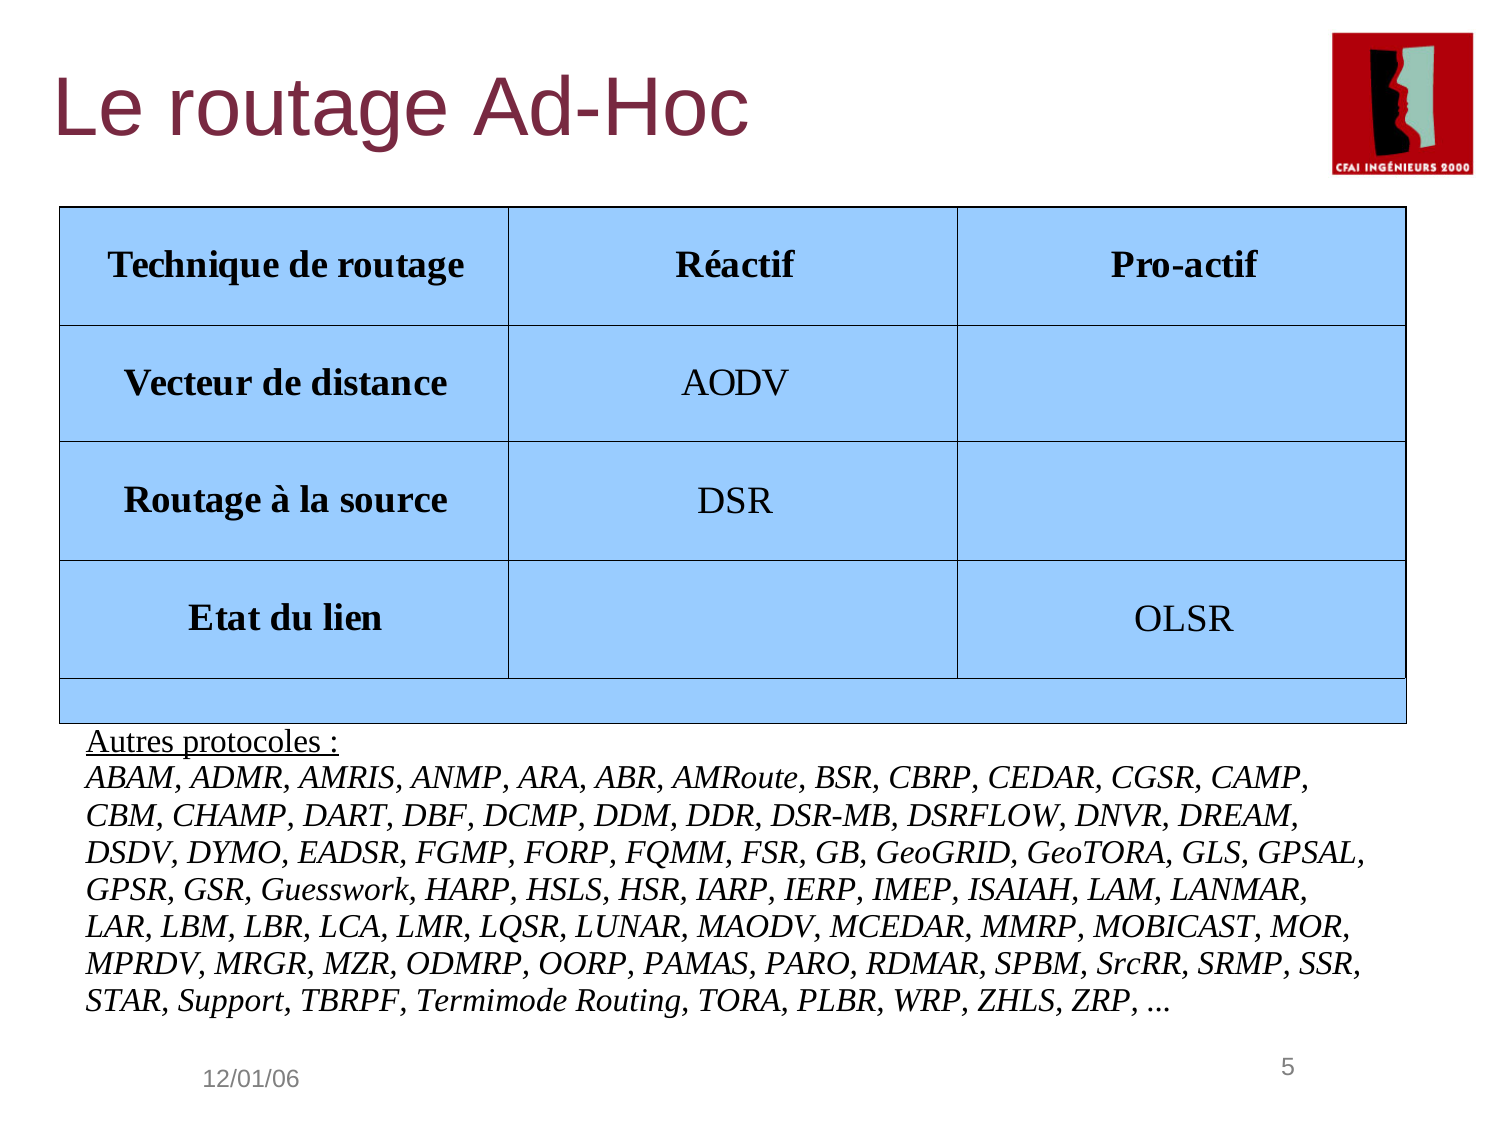

# Le routage Ad-Hoc
Autres protocoles :
ABAM, ADMR, AMRIS, ANMP, ARA, ABR, AMRoute, BSR, CBRP, CEDAR, CGSR, CAMP, CBM, CHAMP, DART, DBF, DCMP, DDM, DDR, DSR-MB, DSRFLOW, DNVR, DREAM, DSDV, DYMO, EADSR, FGMP, FORP, FQMM, FSR, GB, GeoGRID, GeoTORA, GLS, GPSAL, GPSR, GSR, Guesswork, HARP, HSLS, HSR, IARP, IERP, IMEP, ISAIAH, LAM, LANMAR, LAR, LBM, LBR, LCA, LMR, LQSR, LUNAR, MAODV, MCEDAR, MMRP, MOBICAST, MOR, MPRDV, MRGR, MZR, ODMRP, OORP, PAMAS, PARO, RDMAR, SPBM, SrcRR, SRMP, SSR, STAR, Support, TBRPF, Termimode Routing, TORA, PLBR, WRP, ZHLS, ZRP, ...
5